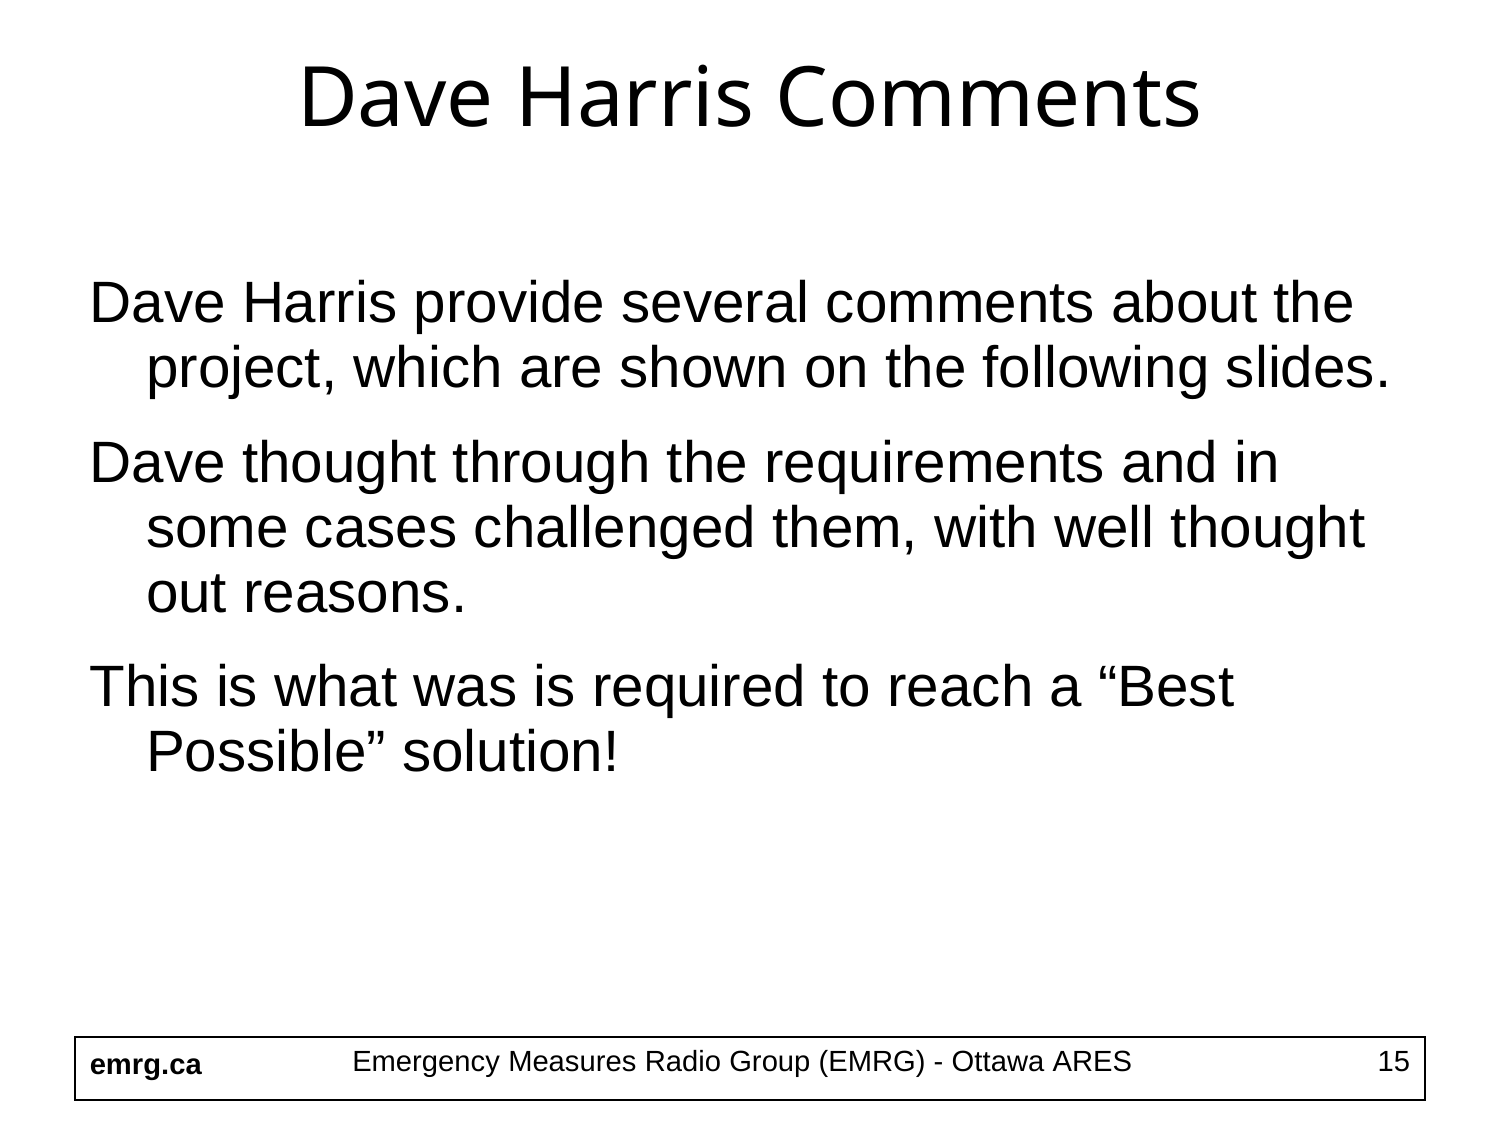

Dave Harris Comments
# Dave Harris provide several comments about the project, which are shown on the following slides.
Dave thought through the requirements and in some cases challenged them, with well thought out reasons.
This is what was is required to reach a “Best Possible” solution!
Emergency Measures Radio Group (EMRG) - Ottawa ARES
15